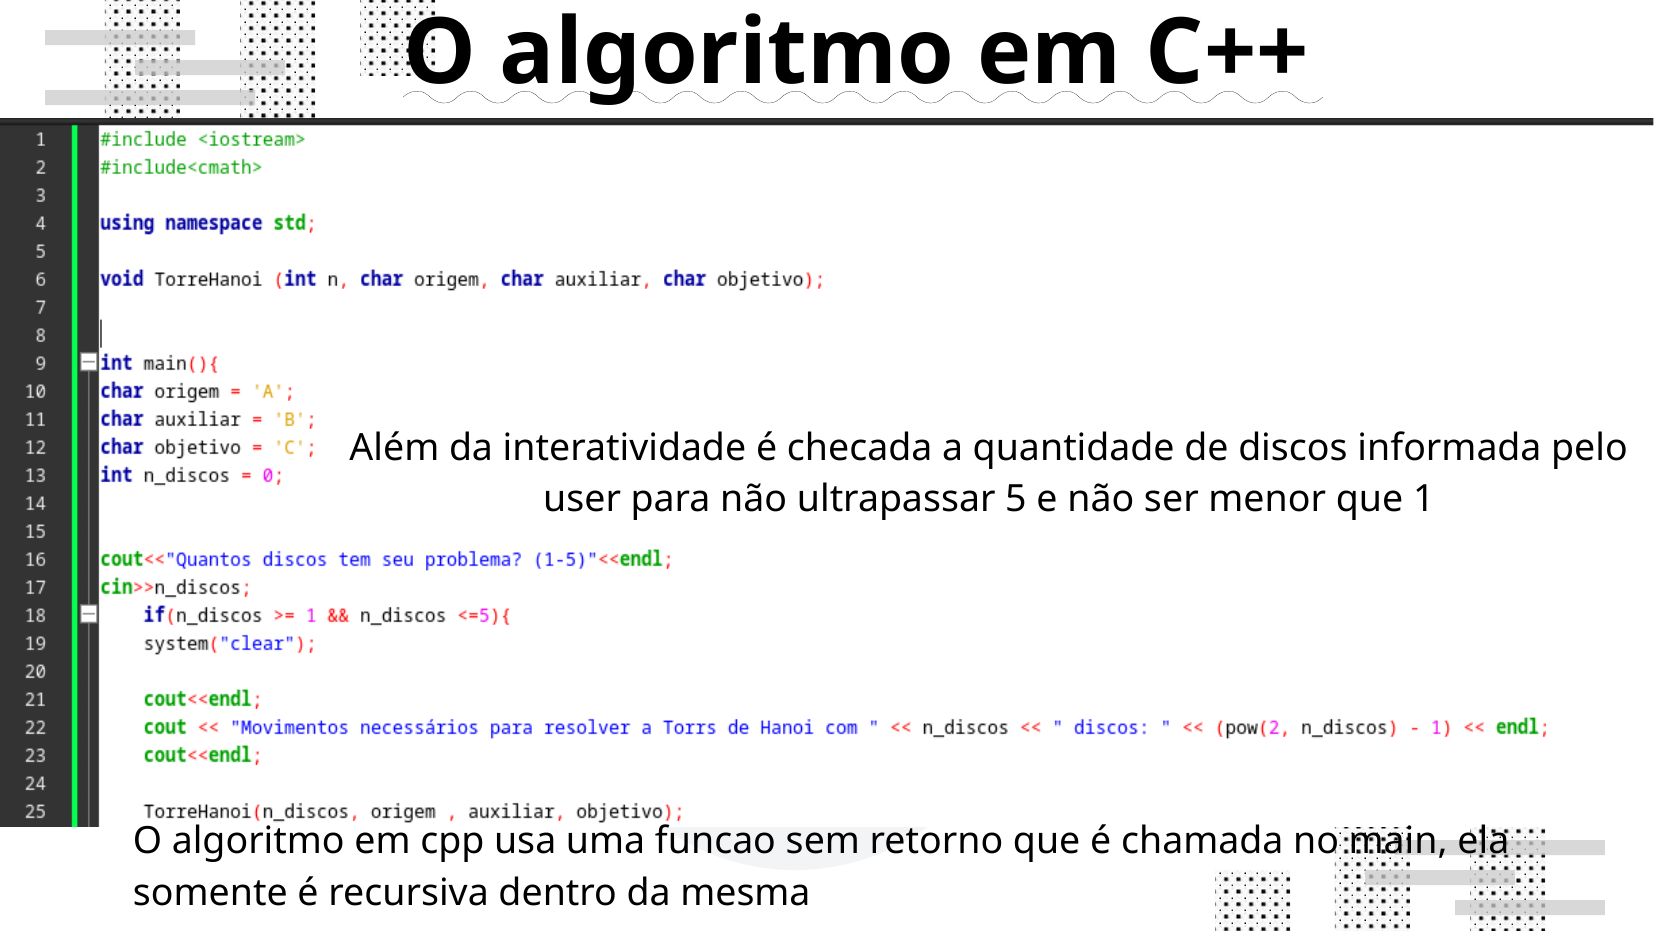

# O algoritmo em C++
Além da interatividade é checada a quantidade de discos informada pelo user para não ultrapassar 5 e não ser menor que 1
O algoritmo em cpp usa uma funcao sem retorno que é chamada no main, ela somente é recursiva dentro da mesma